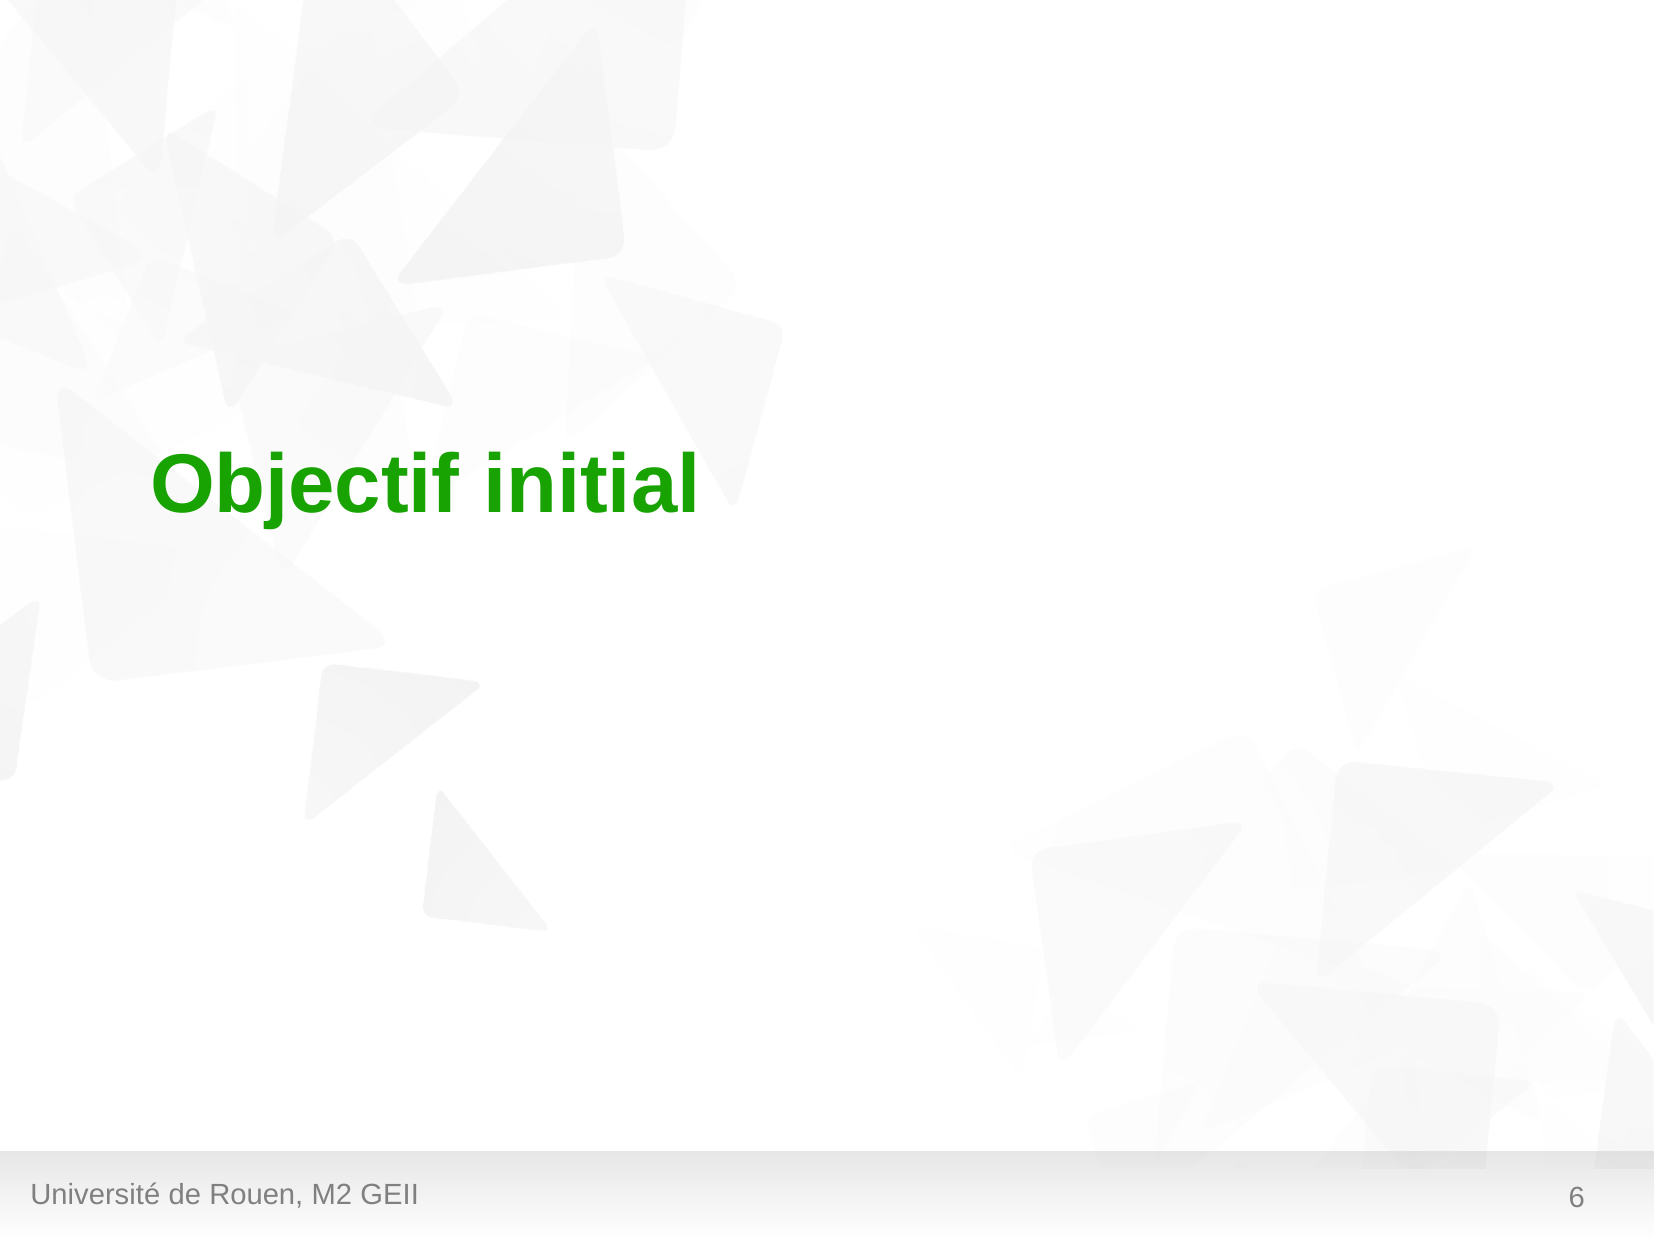

# Objectif initial
Université de Rouen, M2 GEII
6